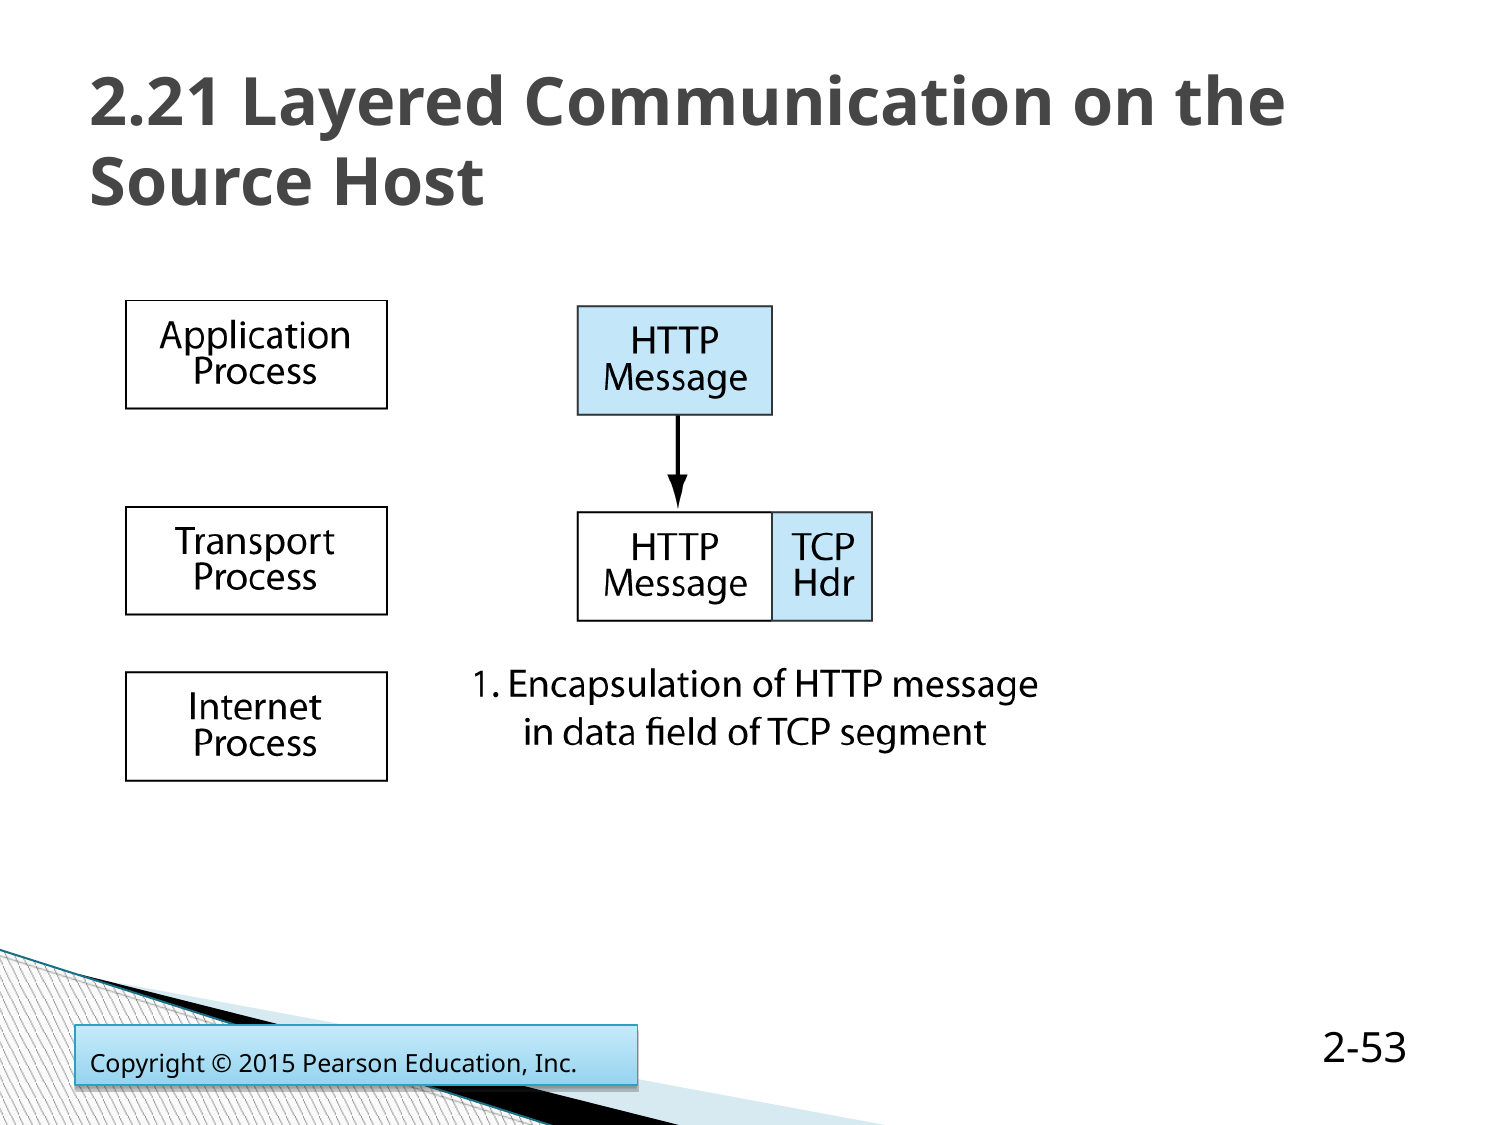

# 2.21 Layered Communication on the Source Host
Copyright © 2015 Pearson Education, Inc.